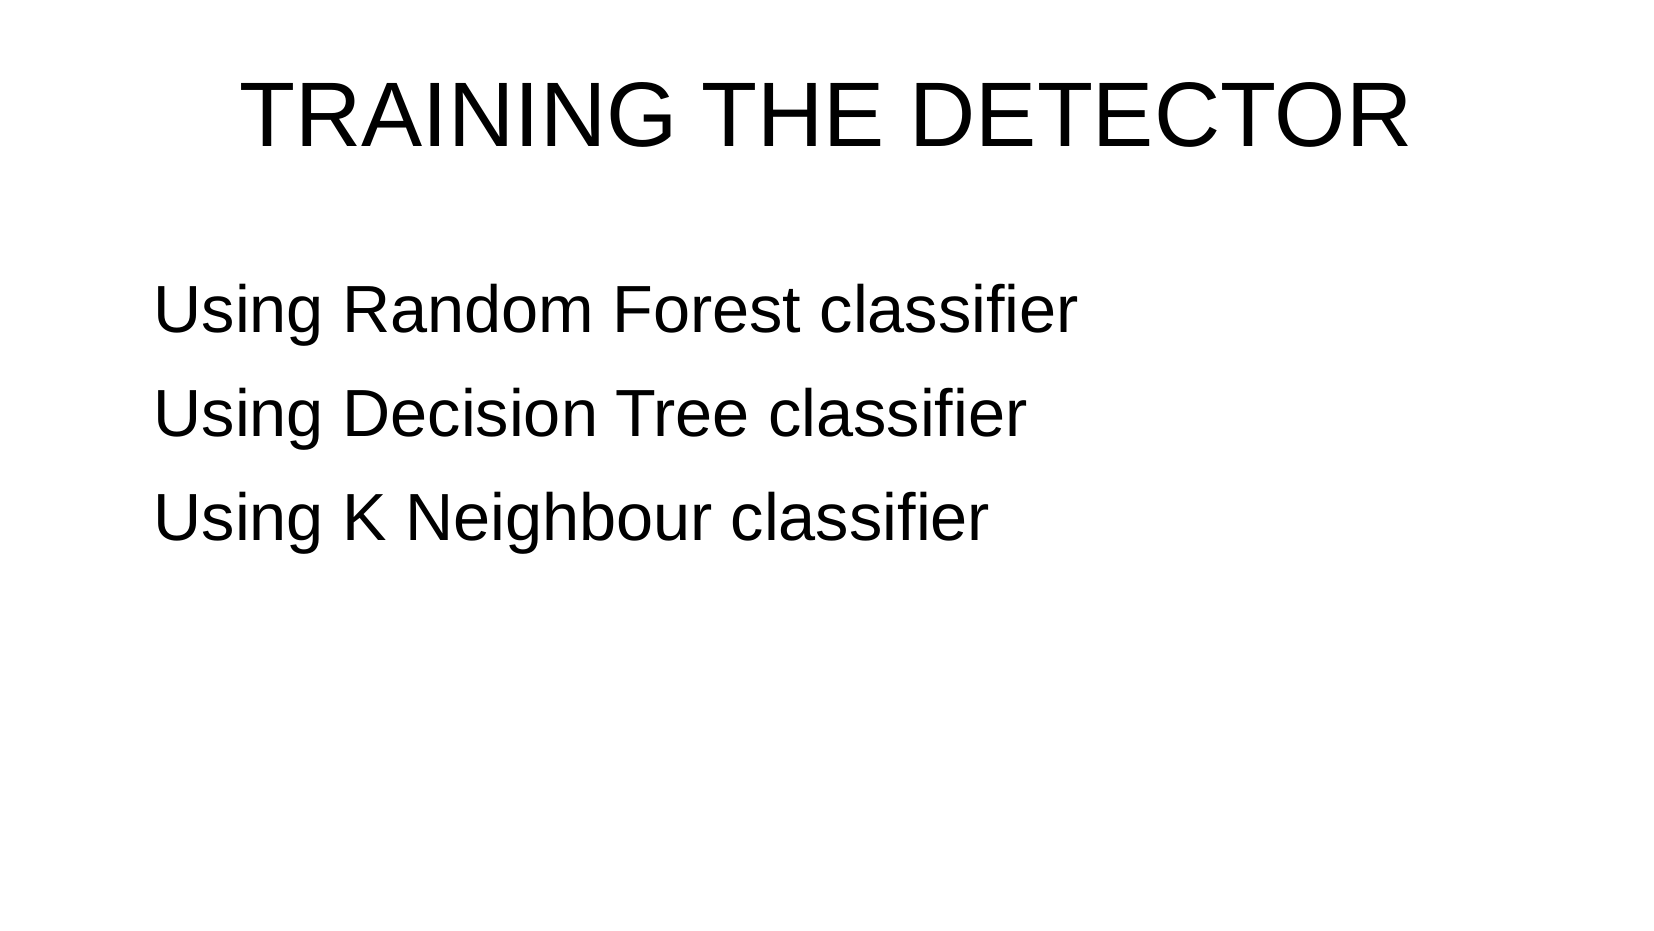

# TRAINING THE DETECTOR
Using Random Forest classifier
Using Decision Tree classifier
Using K Neighbour classifier